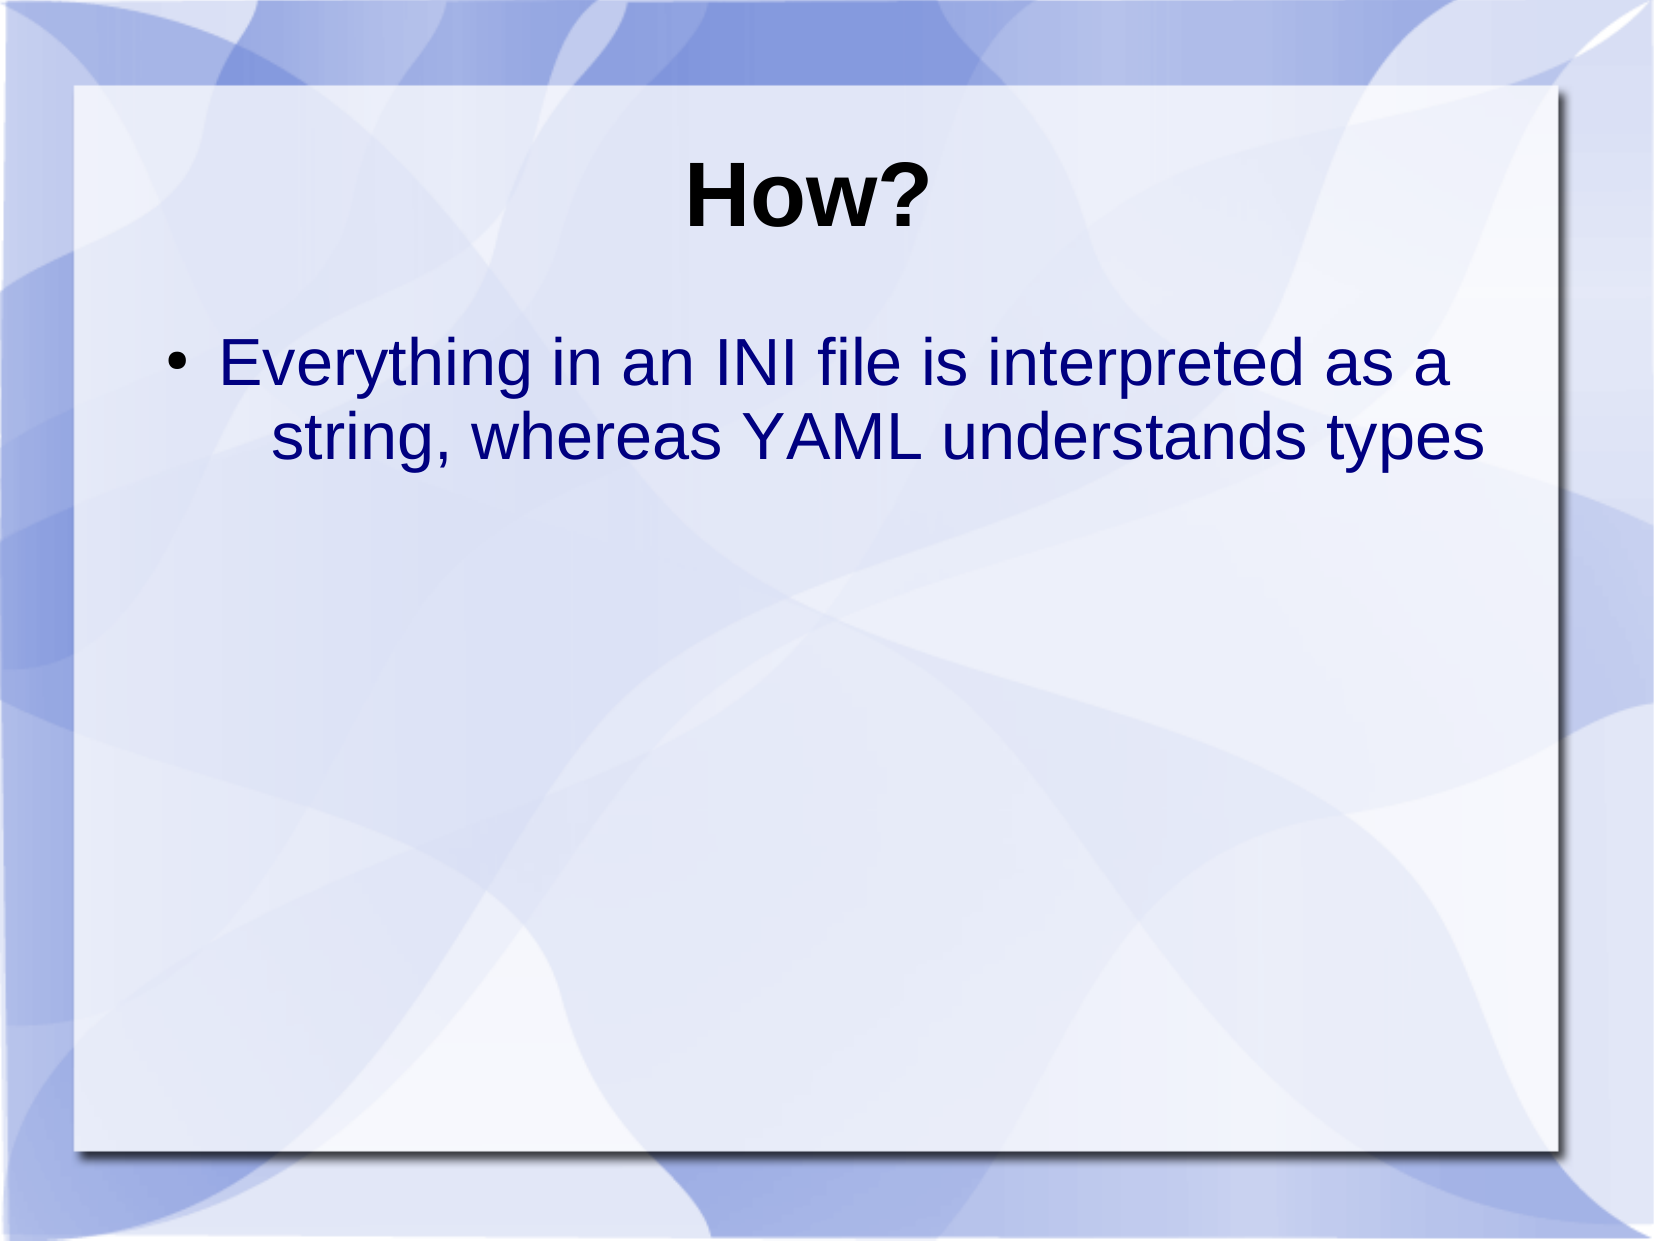

# How?
Everything in an INI file is interpreted as a string, whereas YAML understands types